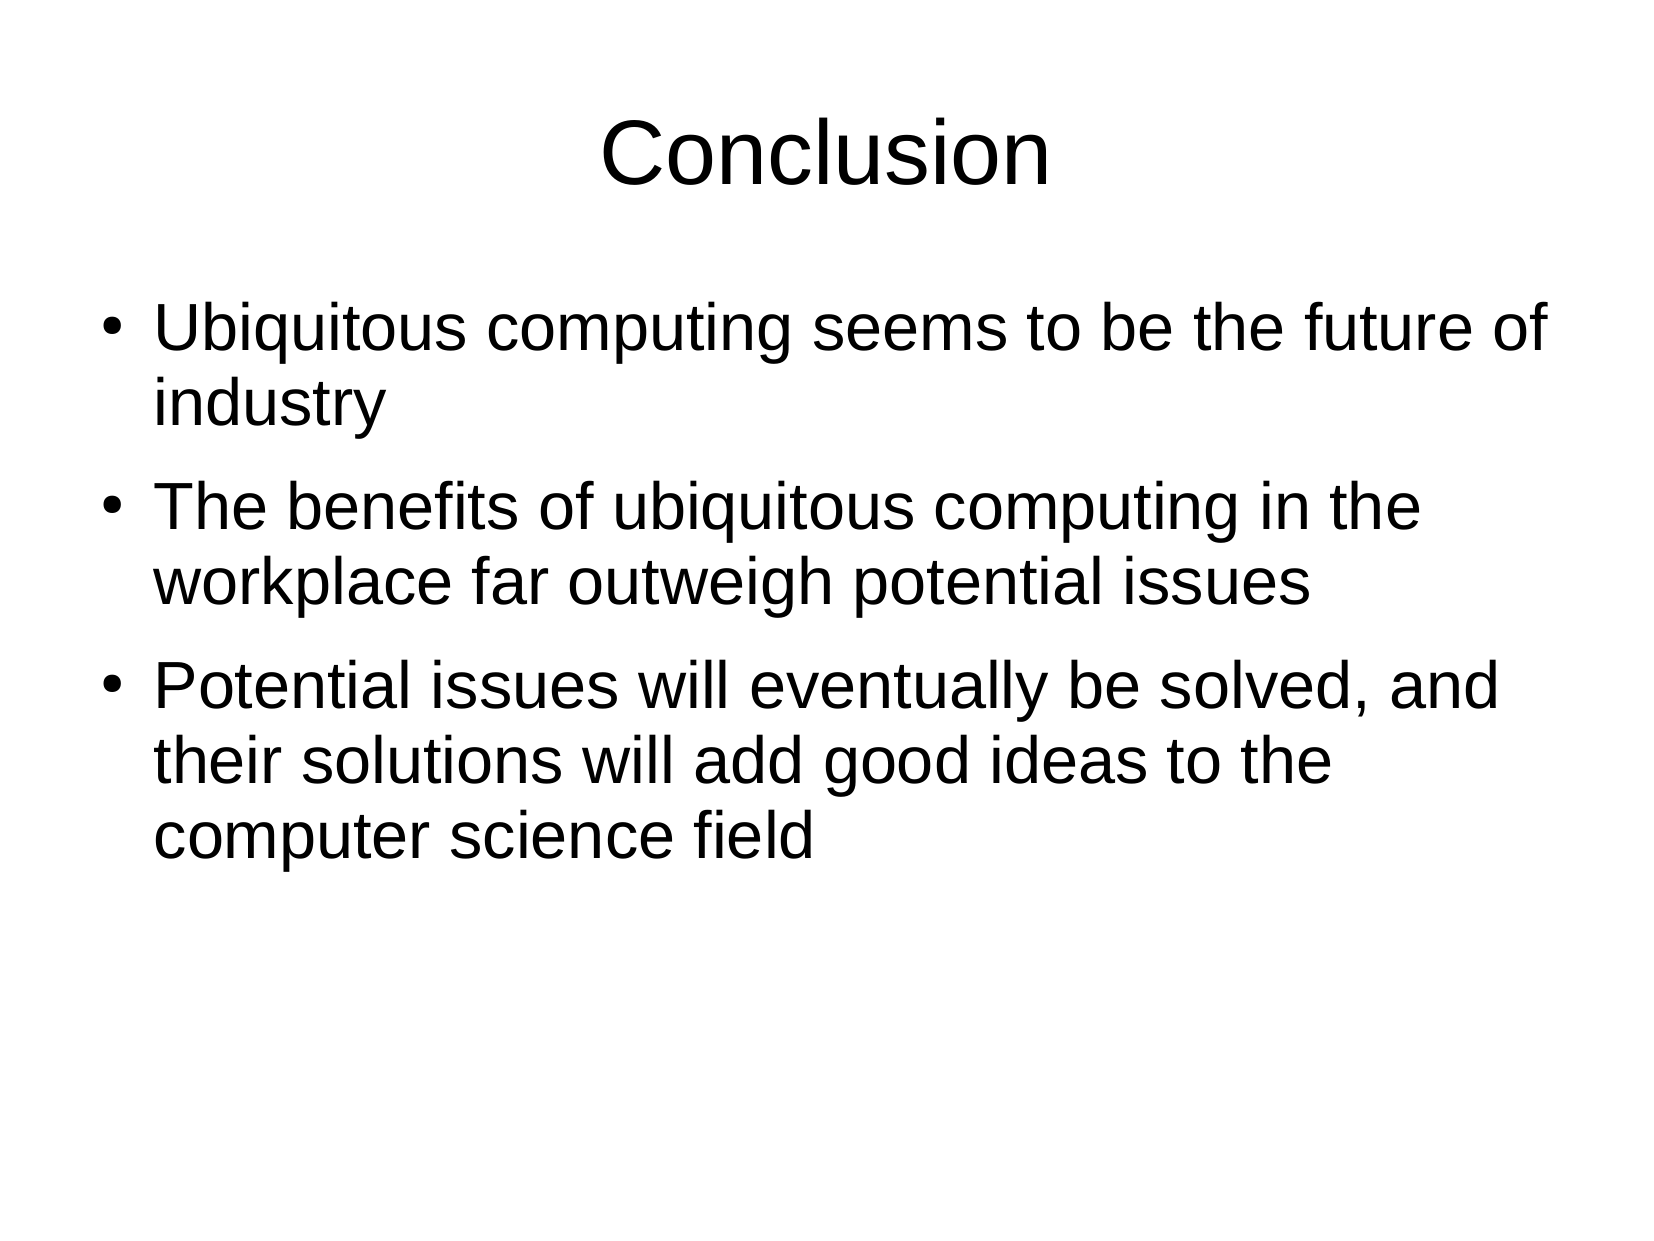

# Conclusion
Ubiquitous computing seems to be the future of industry
The benefits of ubiquitous computing in the workplace far outweigh potential issues
Potential issues will eventually be solved, and their solutions will add good ideas to the computer science field